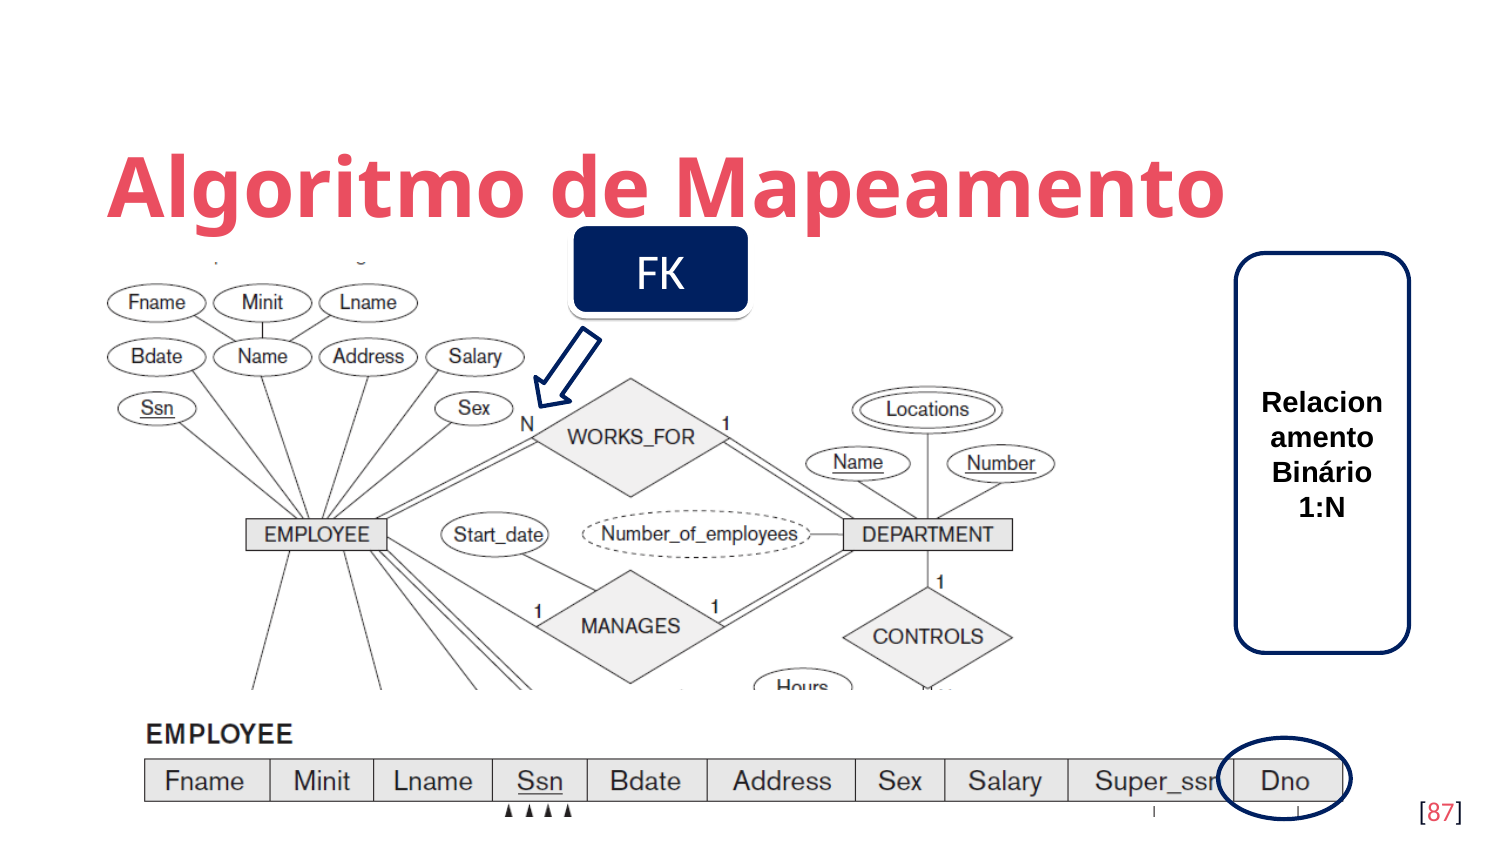

Algoritmo de Mapeamento
FK
Relacionamento Binário 1:N